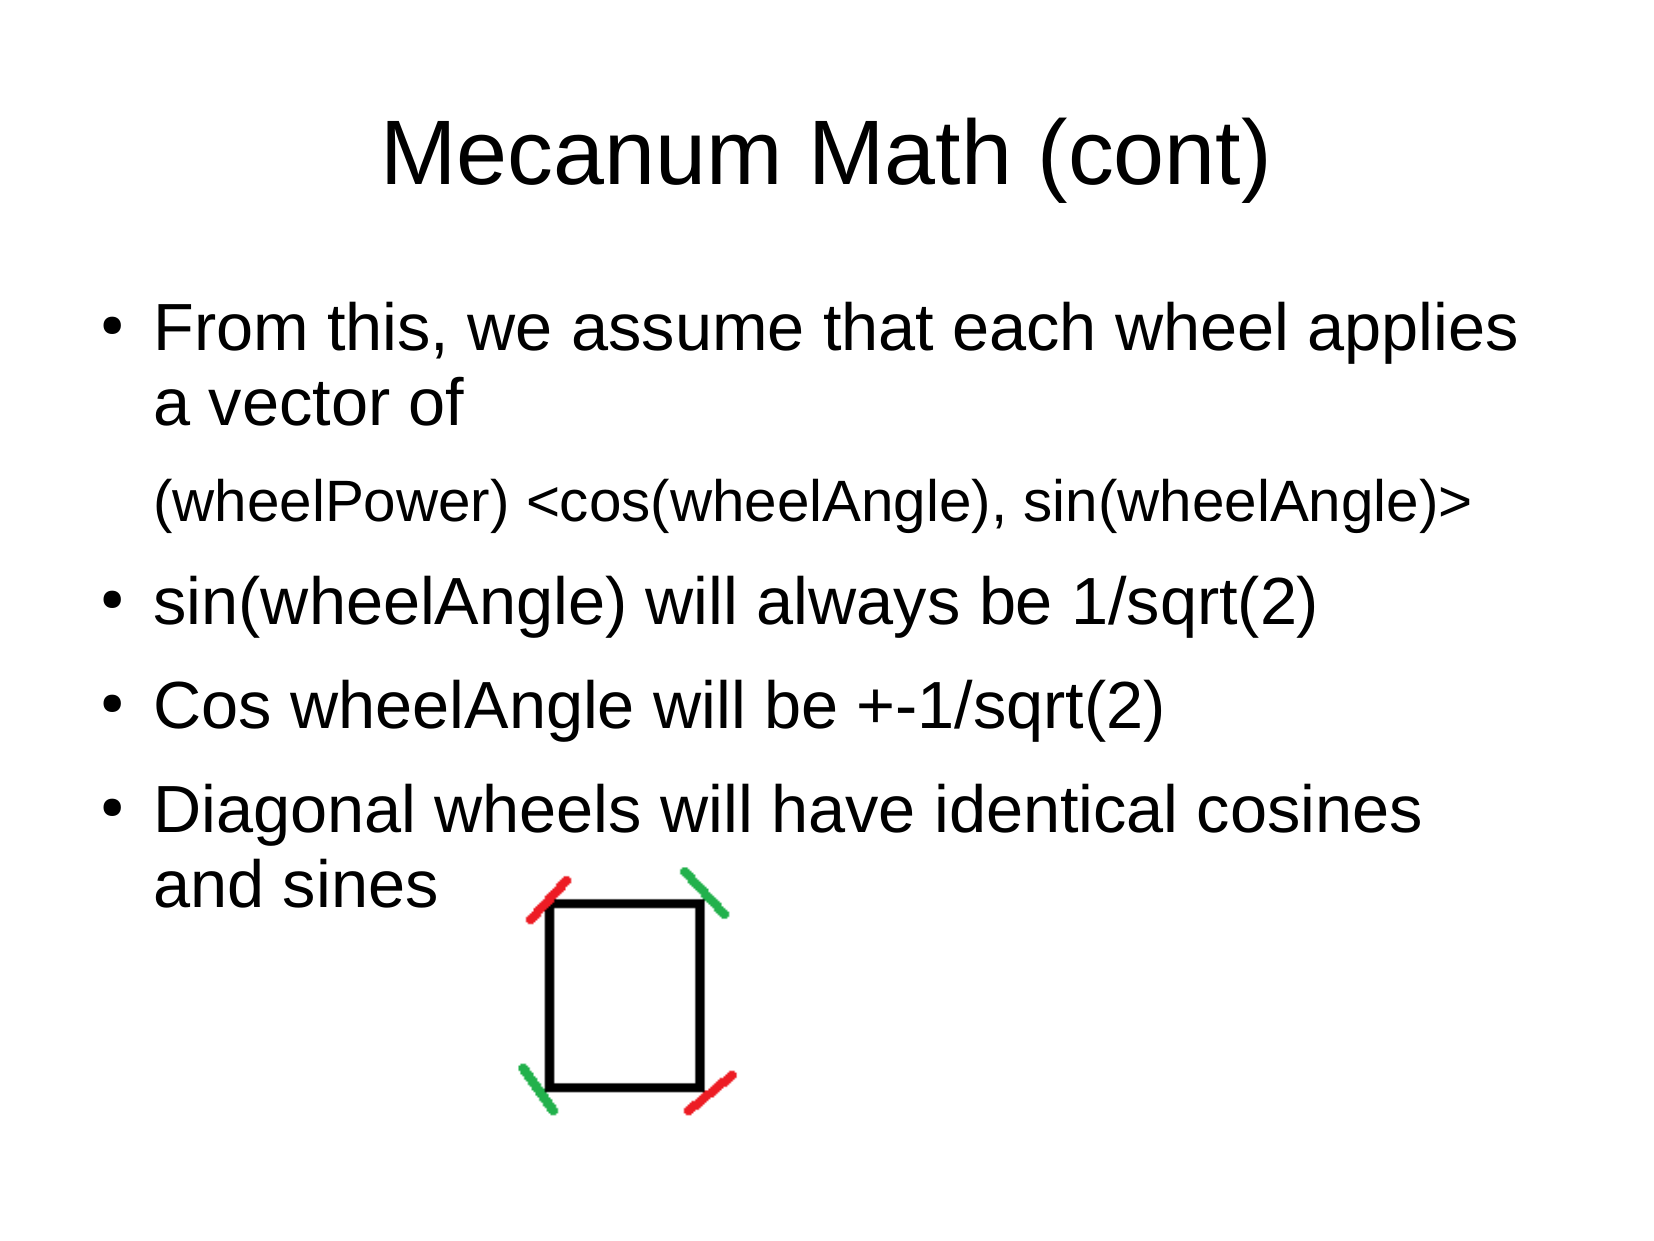

# Mecanum Math (cont)
From this, we assume that each wheel applies a vector of
(wheelPower) <cos(wheelAngle), sin(wheelAngle)>
sin(wheelAngle) will always be 1/sqrt(2)
Cos wheelAngle will be +-1/sqrt(2)
Diagonal wheels will have identical cosines and sines